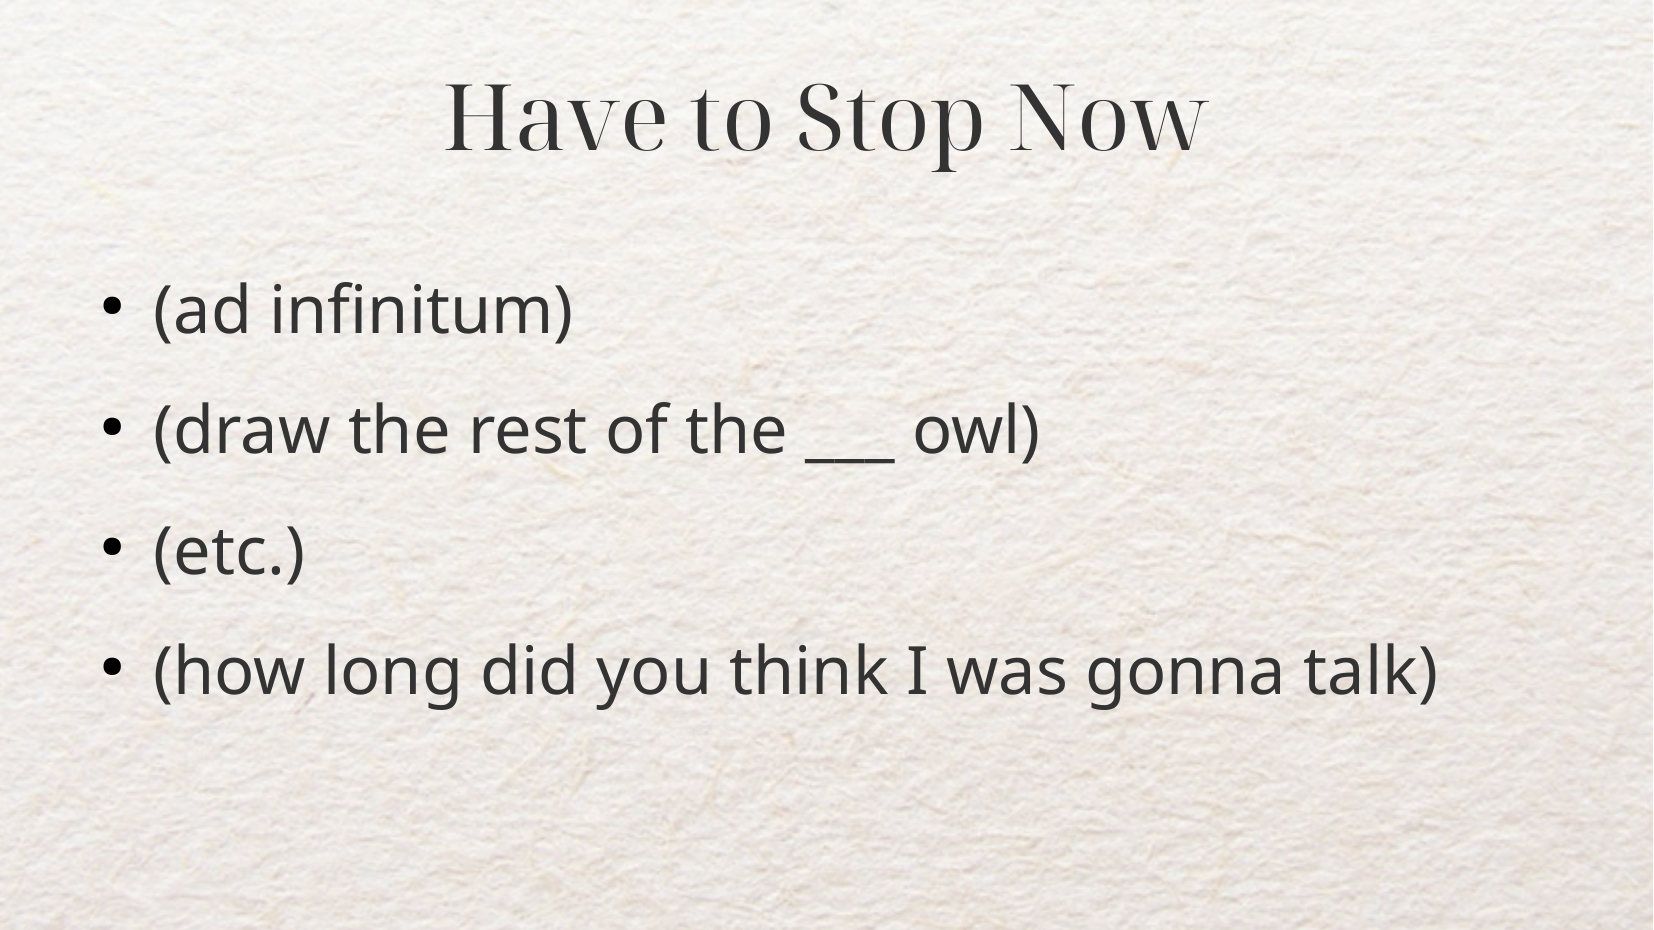

# Have to Stop Now
(ad infinitum)
(draw the rest of the ___ owl)
(etc.)
(how long did you think I was gonna talk)